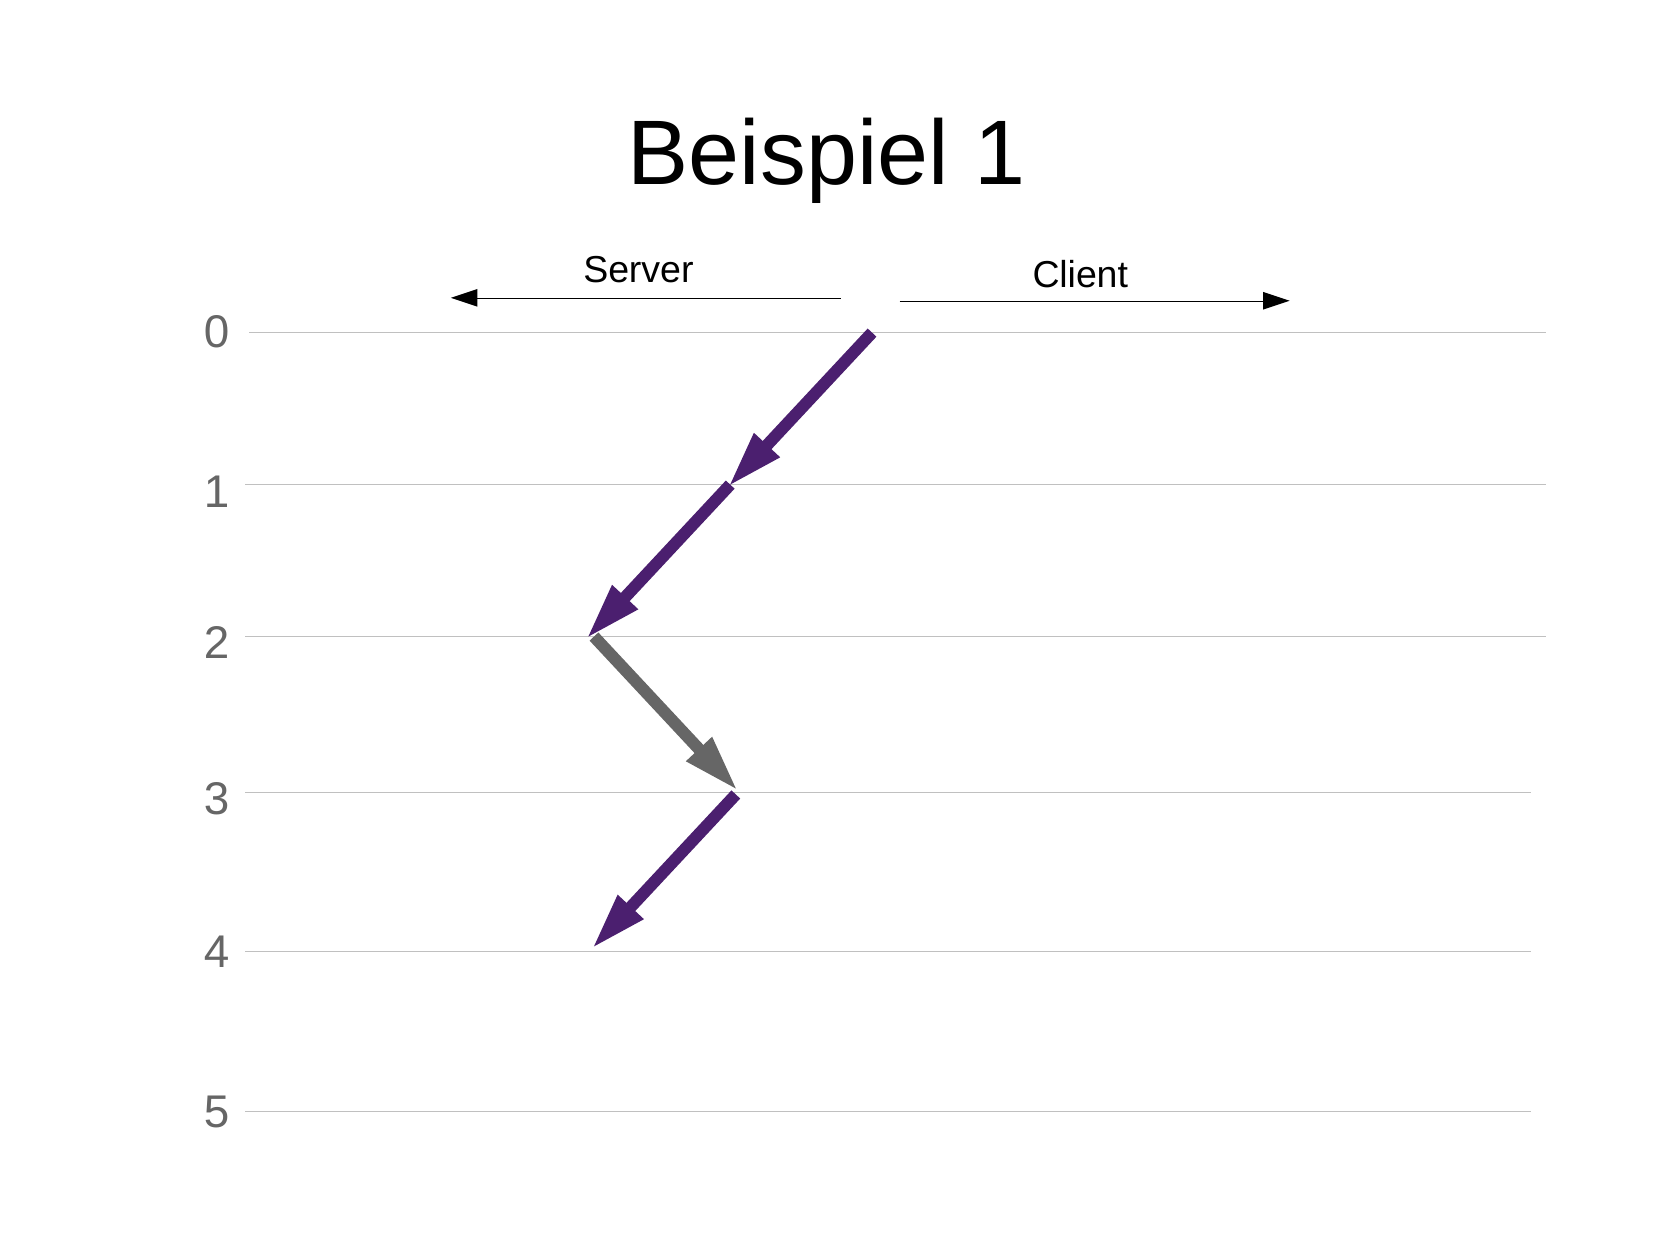

# Beispiel 1
Server
Client
0
1
2
3
4
5